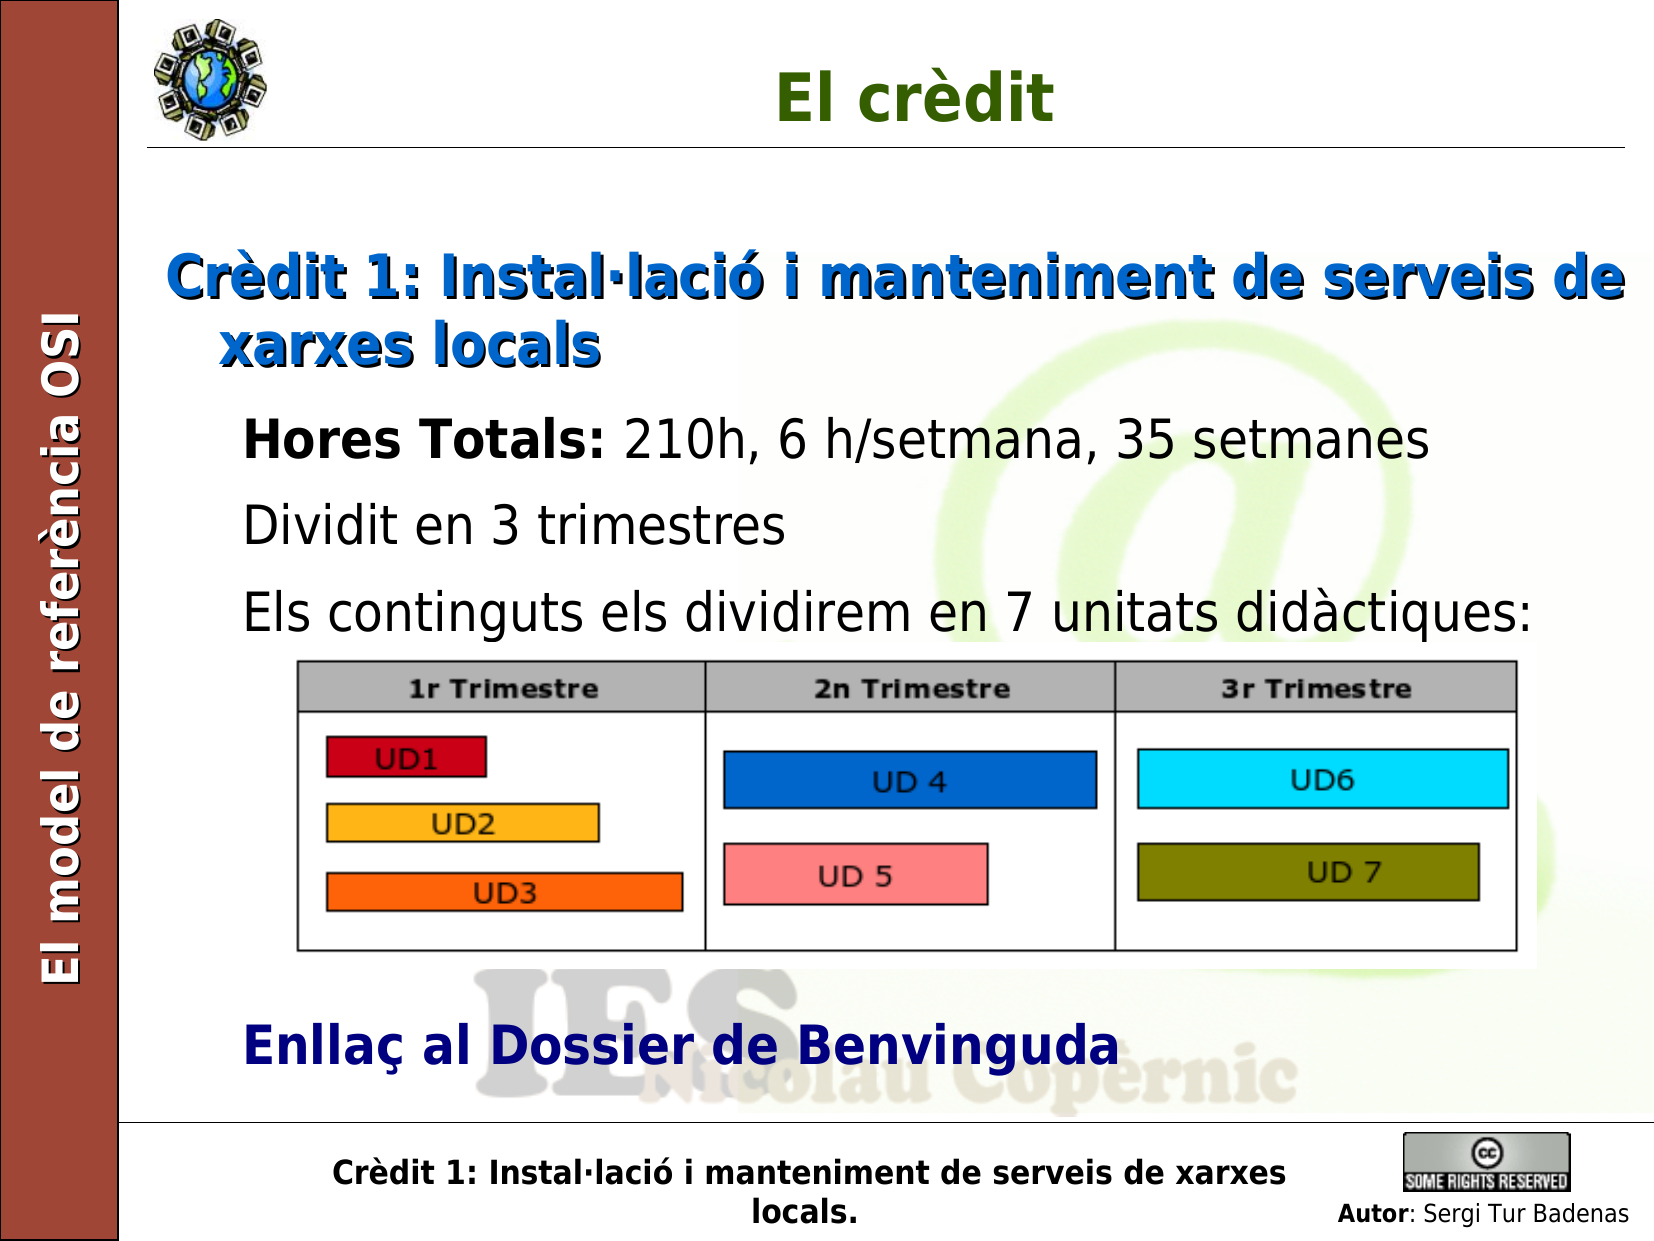

# El crèdit
Crèdit 1: Instal·lació i manteniment de serveis de xarxes locals
Hores Totals: 210h, 6 h/setmana, 35 setmanes
Dividit en 3 trimestres
Els continguts els dividirem en 7 unitats didàctiques:
Enllaç al Dossier de Benvinguda